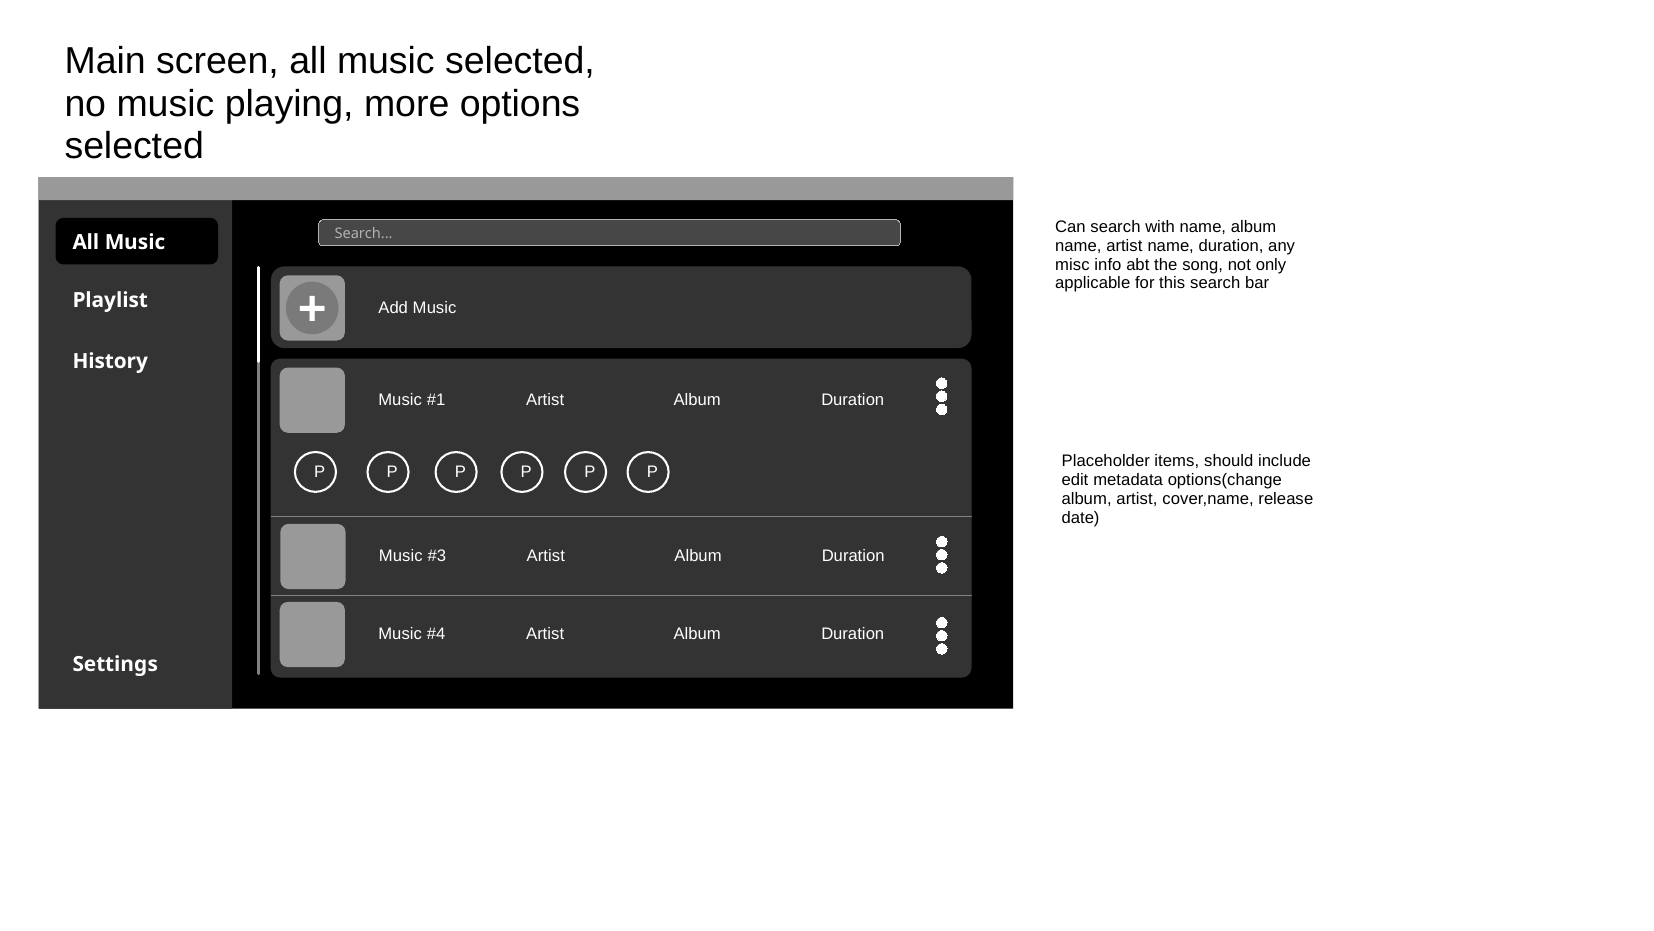

Main screen, all music selected, no music playing, more options selected
Can search with name, album name, artist name, duration, any misc info abt the song, not only applicable for this search bar
All Music
Search...
+
Add Music
+
Playlist
History
Music #1		Artist		Album		Duration
Placeholder items, should include edit metadata options(change album, artist, cover,name, release date)
P
P
P
P
P
P
Music #3		Artist		Album		Duration
Music #4		Artist		Album		Duration
Settings